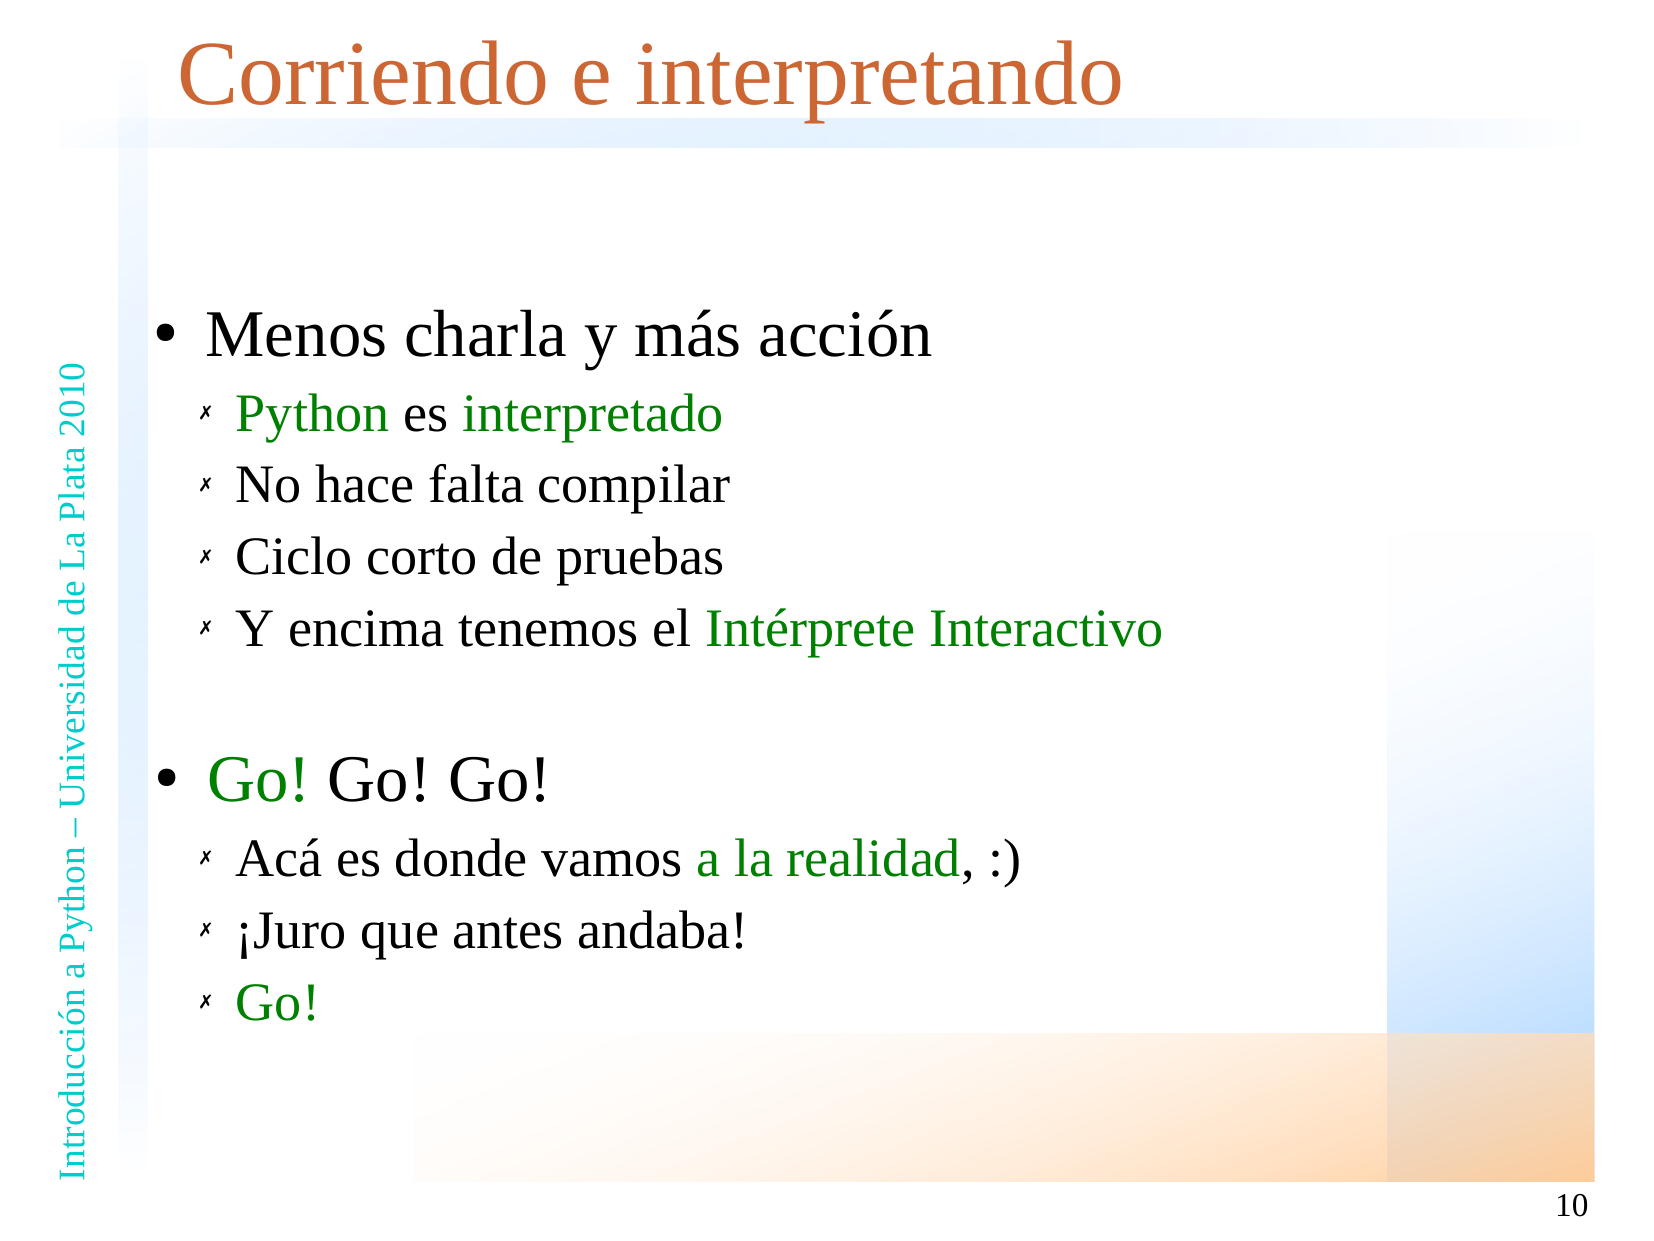

# Corriendo e interpretando
 Menos charla y más acción
Python es interpretado
No hace falta compilar
Ciclo corto de pruebas
Y encima tenemos el Intérprete Interactivo
 Go! Go! Go!
Acá es donde vamos a la realidad, :)
¡Juro que antes andaba!
Go!